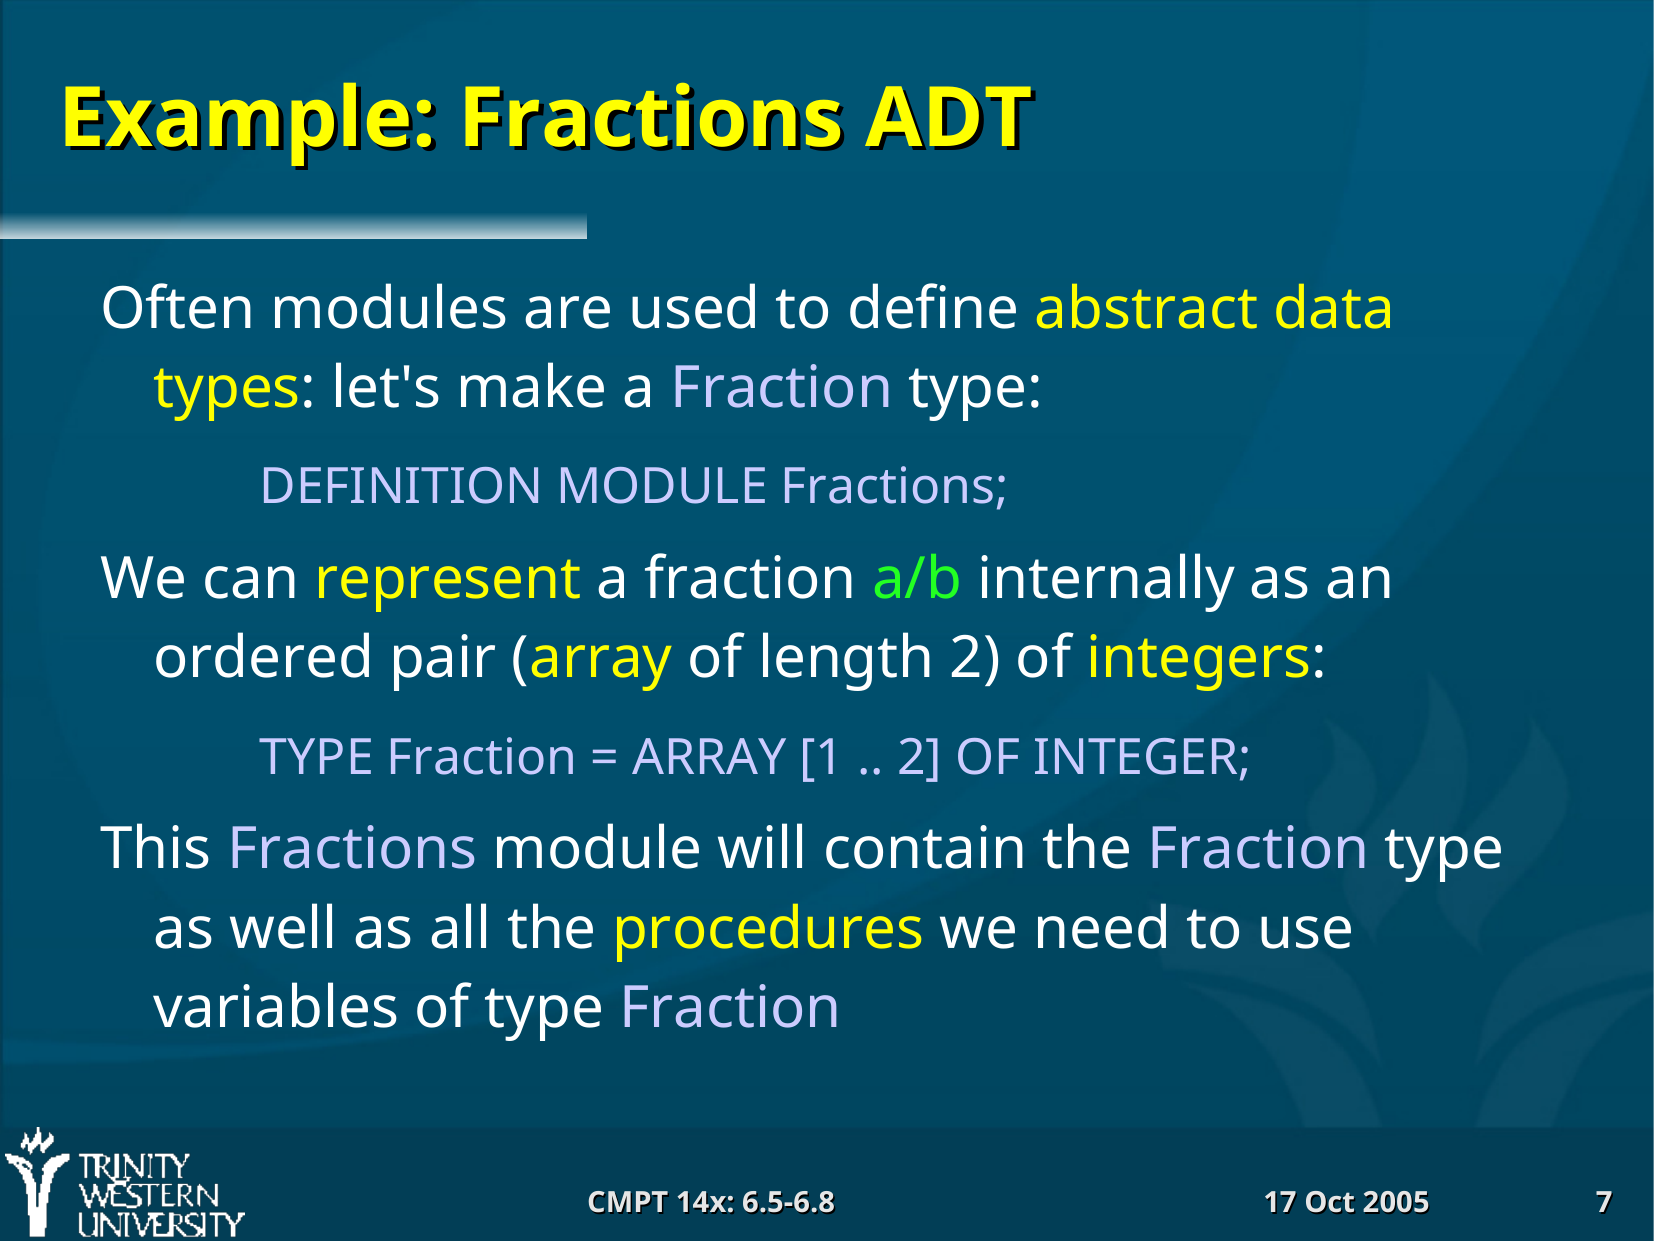

# Example: Fractions ADT
Often modules are used to define abstract data types: let's make a Fraction type:
DEFINITION MODULE Fractions;
We can represent a fraction a/b internally as an ordered pair (array of length 2) of integers:
TYPE Fraction = ARRAY [1 .. 2] OF INTEGER;
This Fractions module will contain the Fraction type as well as all the procedures we need to use variables of type Fraction
CMPT 14x: 6.5-6.8
17 Oct 2005
7